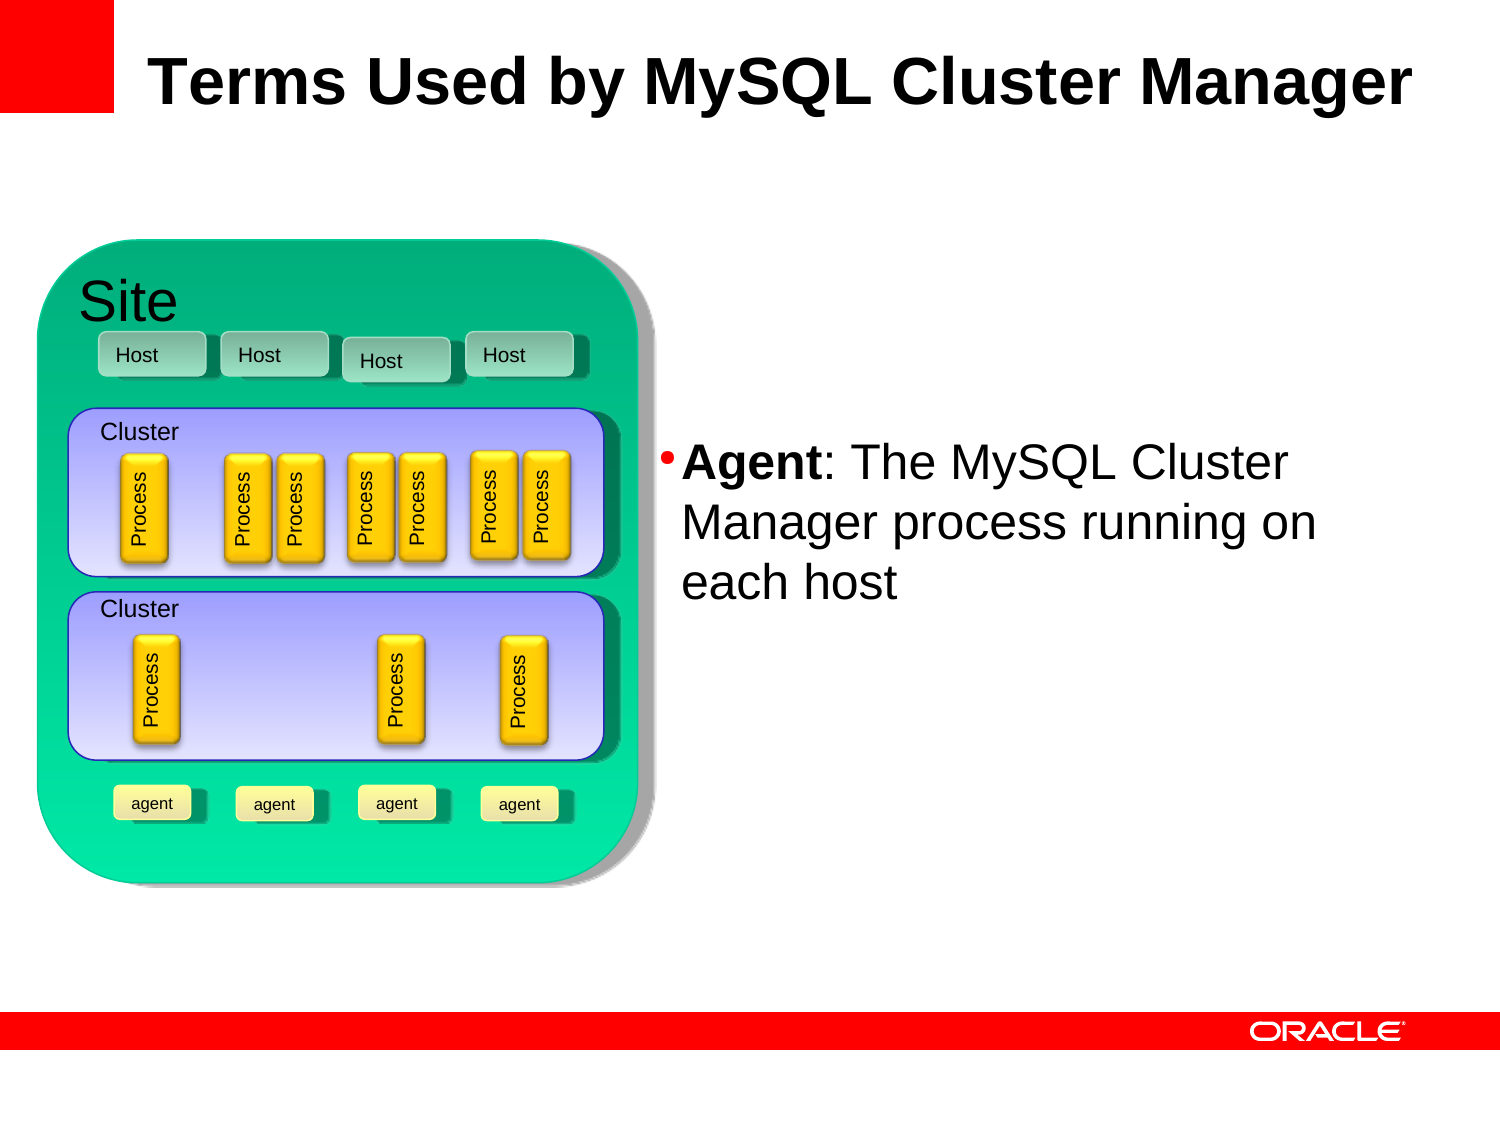

# Terms Used by MySQL Cluster Manager
Site
Host
Host
Host
Host
Cluster
Agent: The MySQL Cluster Manager process running on each host
Process
Process
Process
Process
Process
Process
Process
Cluster
Process
Process
Process
agent
agent
agent
agent